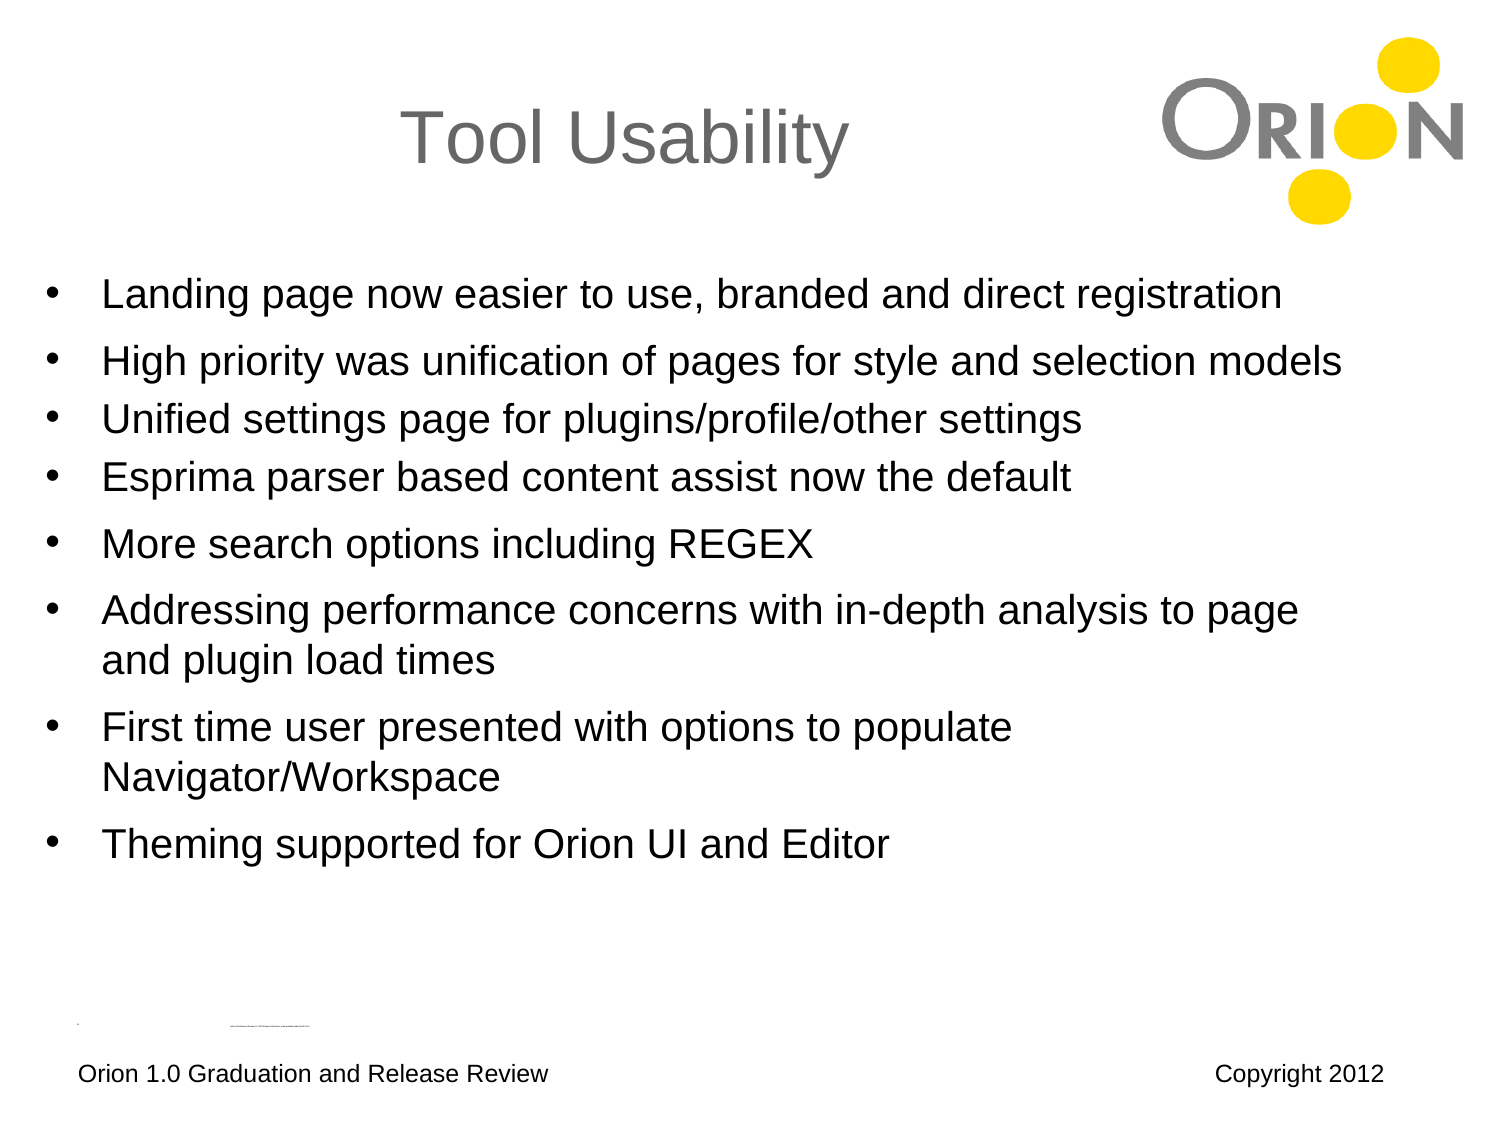

# Tool Usability
Landing page now easier to use, branded and direct registration
High priority was unification of pages for style and selection models
Unified settings page for plugins/profile/other settings
Esprima parser based content assist now the default
More search options including REGEX
Addressing performance concerns with in-depth analysis to page and plugin load times
First time user presented with options to populate Navigator/Workspace
Theming supported for Orion UI and Editor
16
Copyright 2011